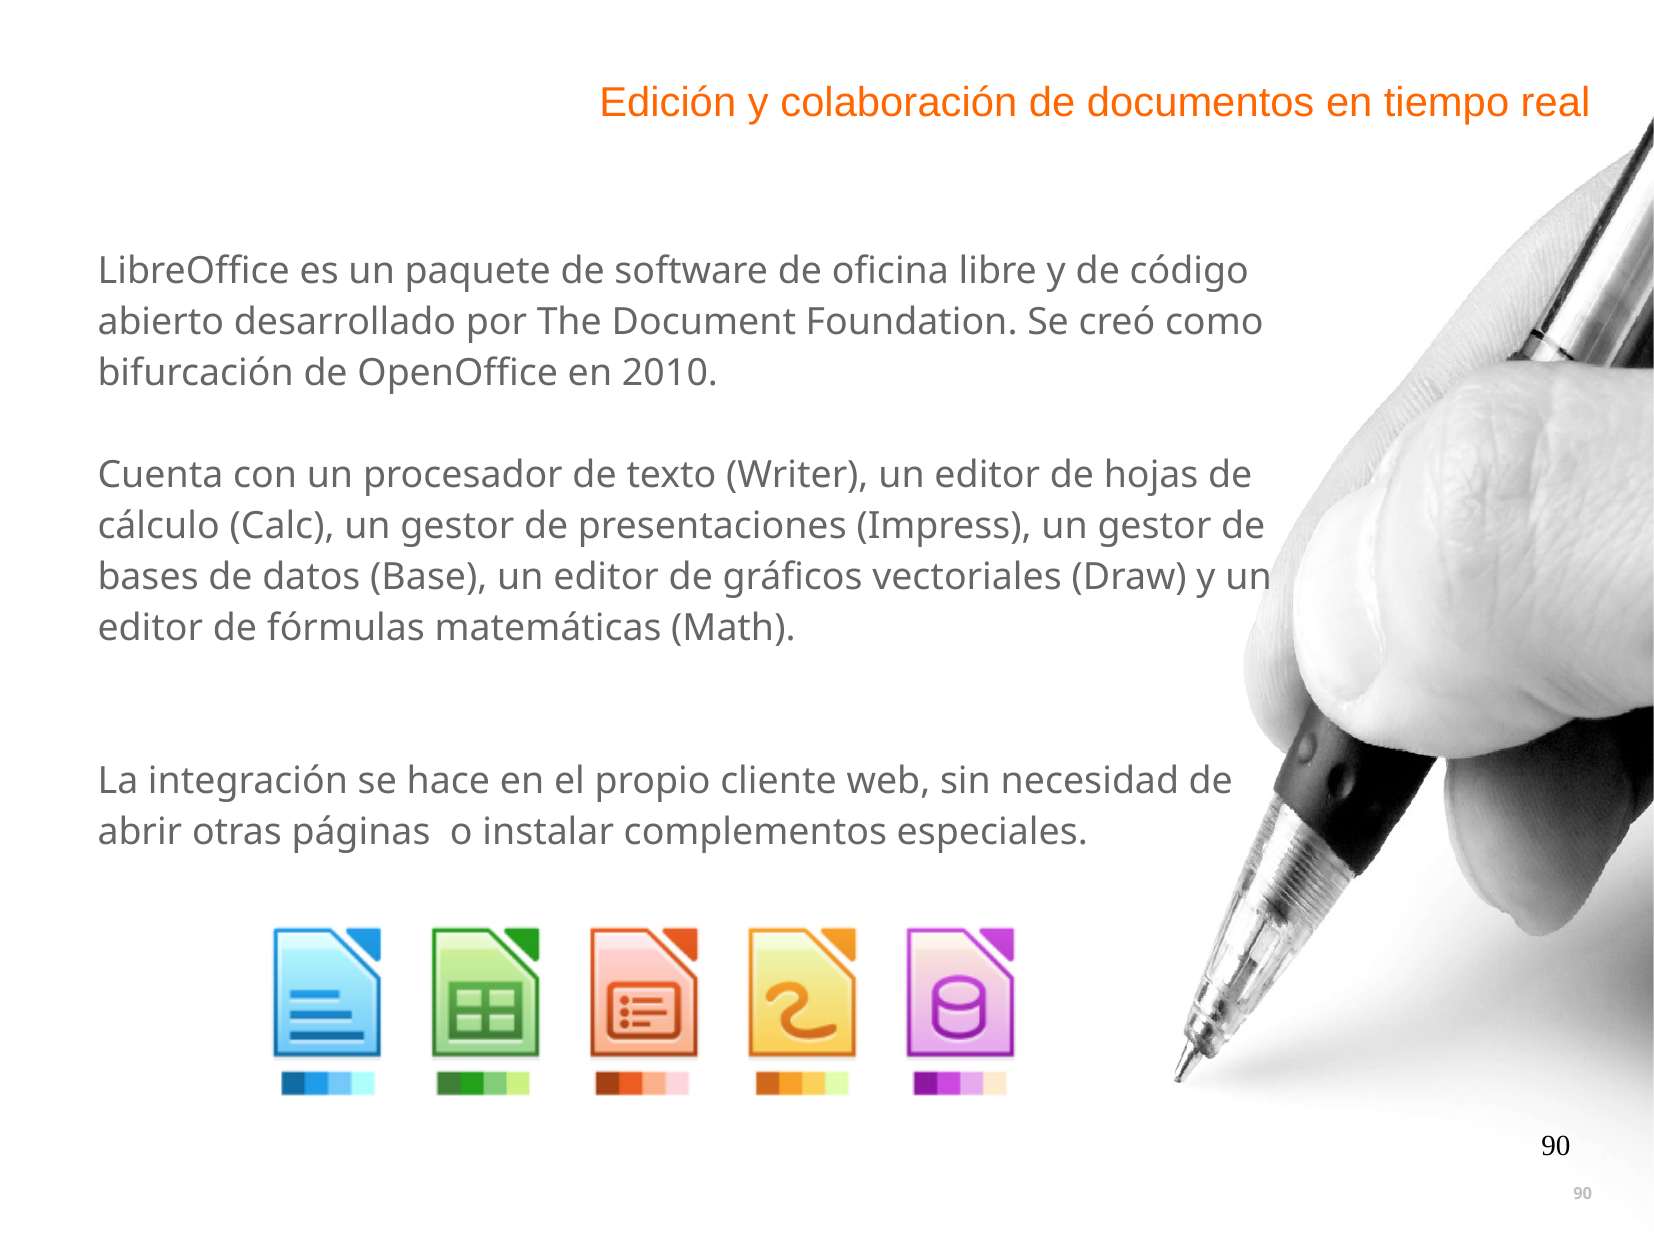

Edición y colaboración de documentos en tiempo real
LibreOffice es un paquete de software de oficina libre y de código abierto desarrollado por The Document Foundation. Se creó como bifurcación de OpenOffice en 2010.
Cuenta con un procesador de texto (Writer), un editor de hojas de cálculo (Calc), un gestor de presentaciones (Impress), un gestor de bases de datos (Base), un editor de gráficos vectoriales (Draw) y un editor de fórmulas matemáticas (Math).
La integración se hace en el propio cliente web, sin necesidad de
abrir otras páginas o instalar complementos especiales.
90